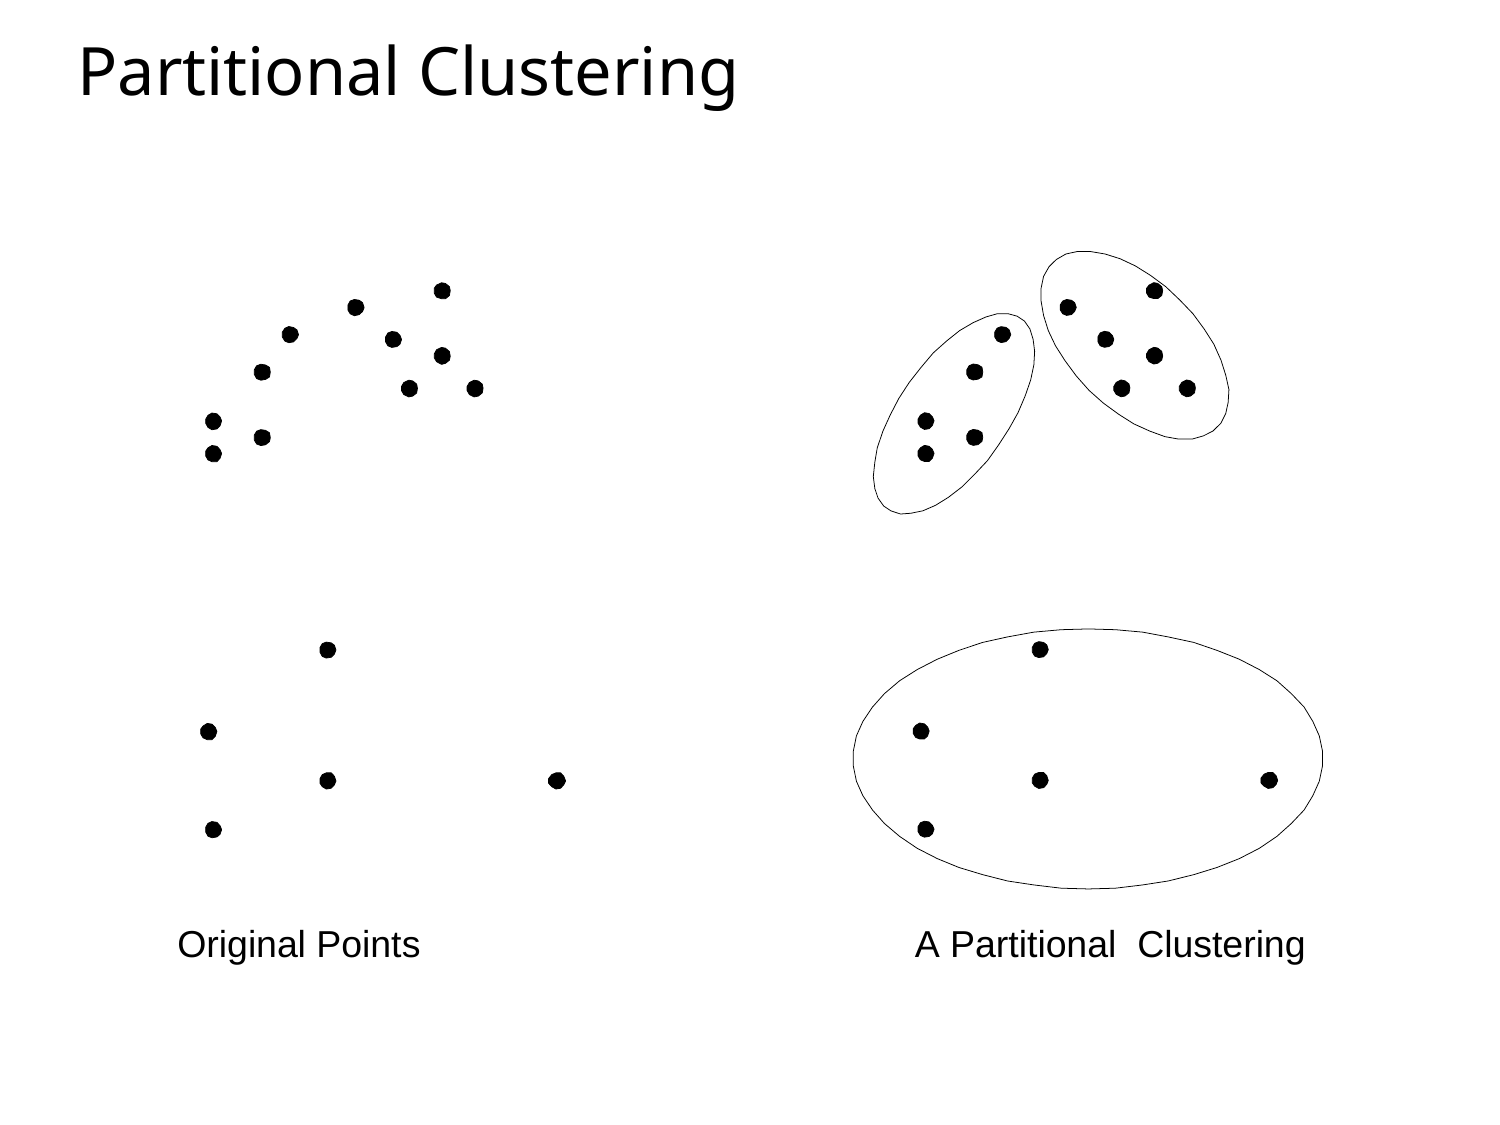

Partitional Clustering
A Partitional Clustering
Original Points